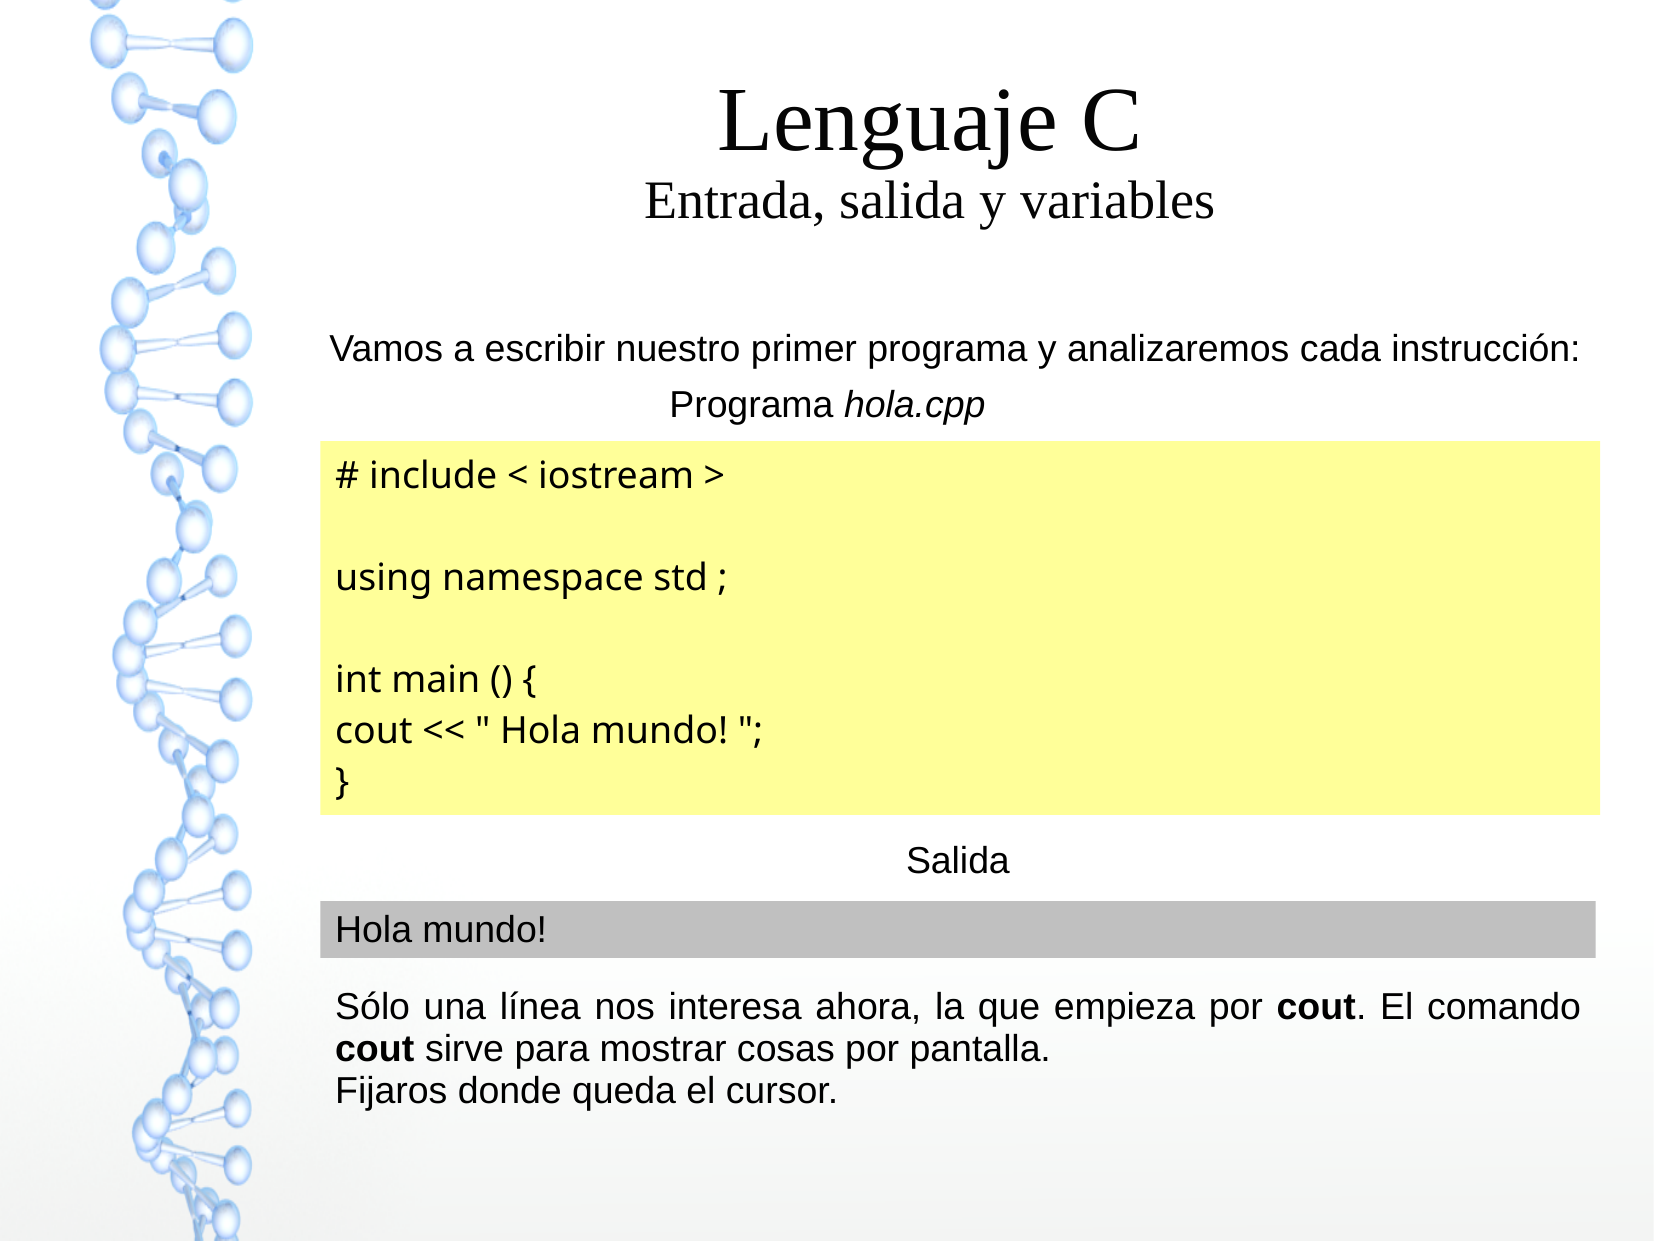

# Lenguaje C Entrada, salida y variables
Vamos a escribir nuestro primer programa y analizaremos cada instrucción:
Programa hola.cpp
# include < iostream >
using namespace std ;
int main () {
cout << " Hola mundo! ";
}
Salida
Hola mundo!
Sólo una línea nos interesa ahora, la que empieza por cout. El comando cout sirve para mostrar cosas por pantalla.
Fijaros donde queda el cursor.